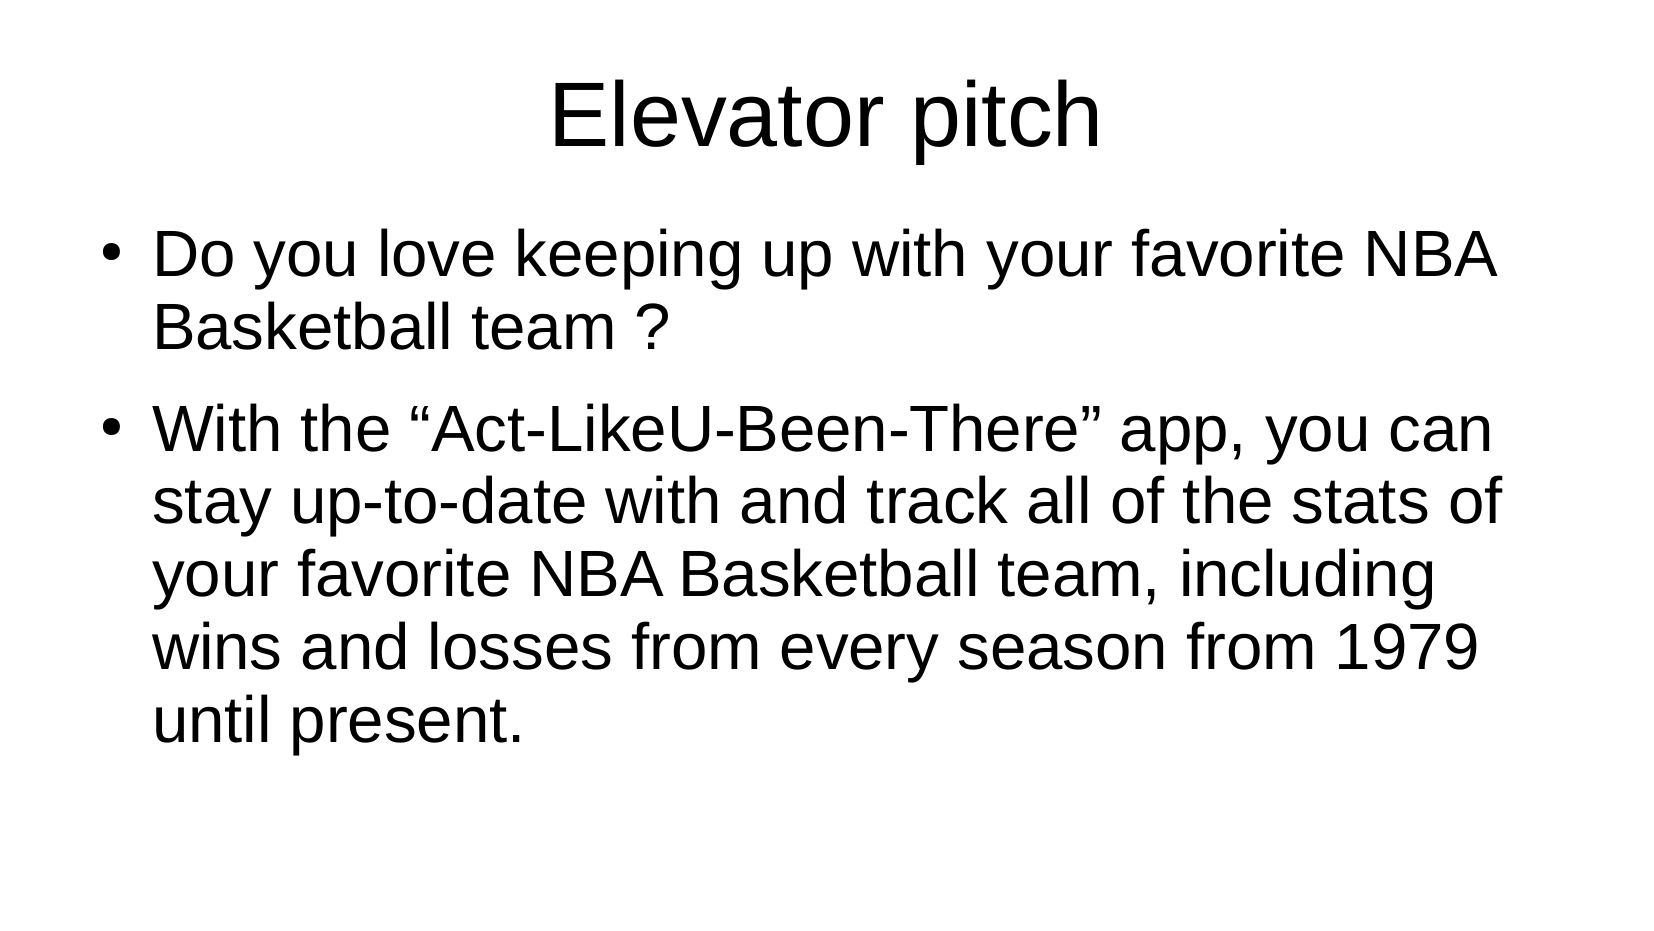

# Elevator pitch
Do you love keeping up with your favorite NBA Basketball team ?
With the “Act-LikeU-Been-There” app, you can stay up-to-date with and track all of the stats of your favorite NBA Basketball team, including wins and losses from every season from 1979 until present.